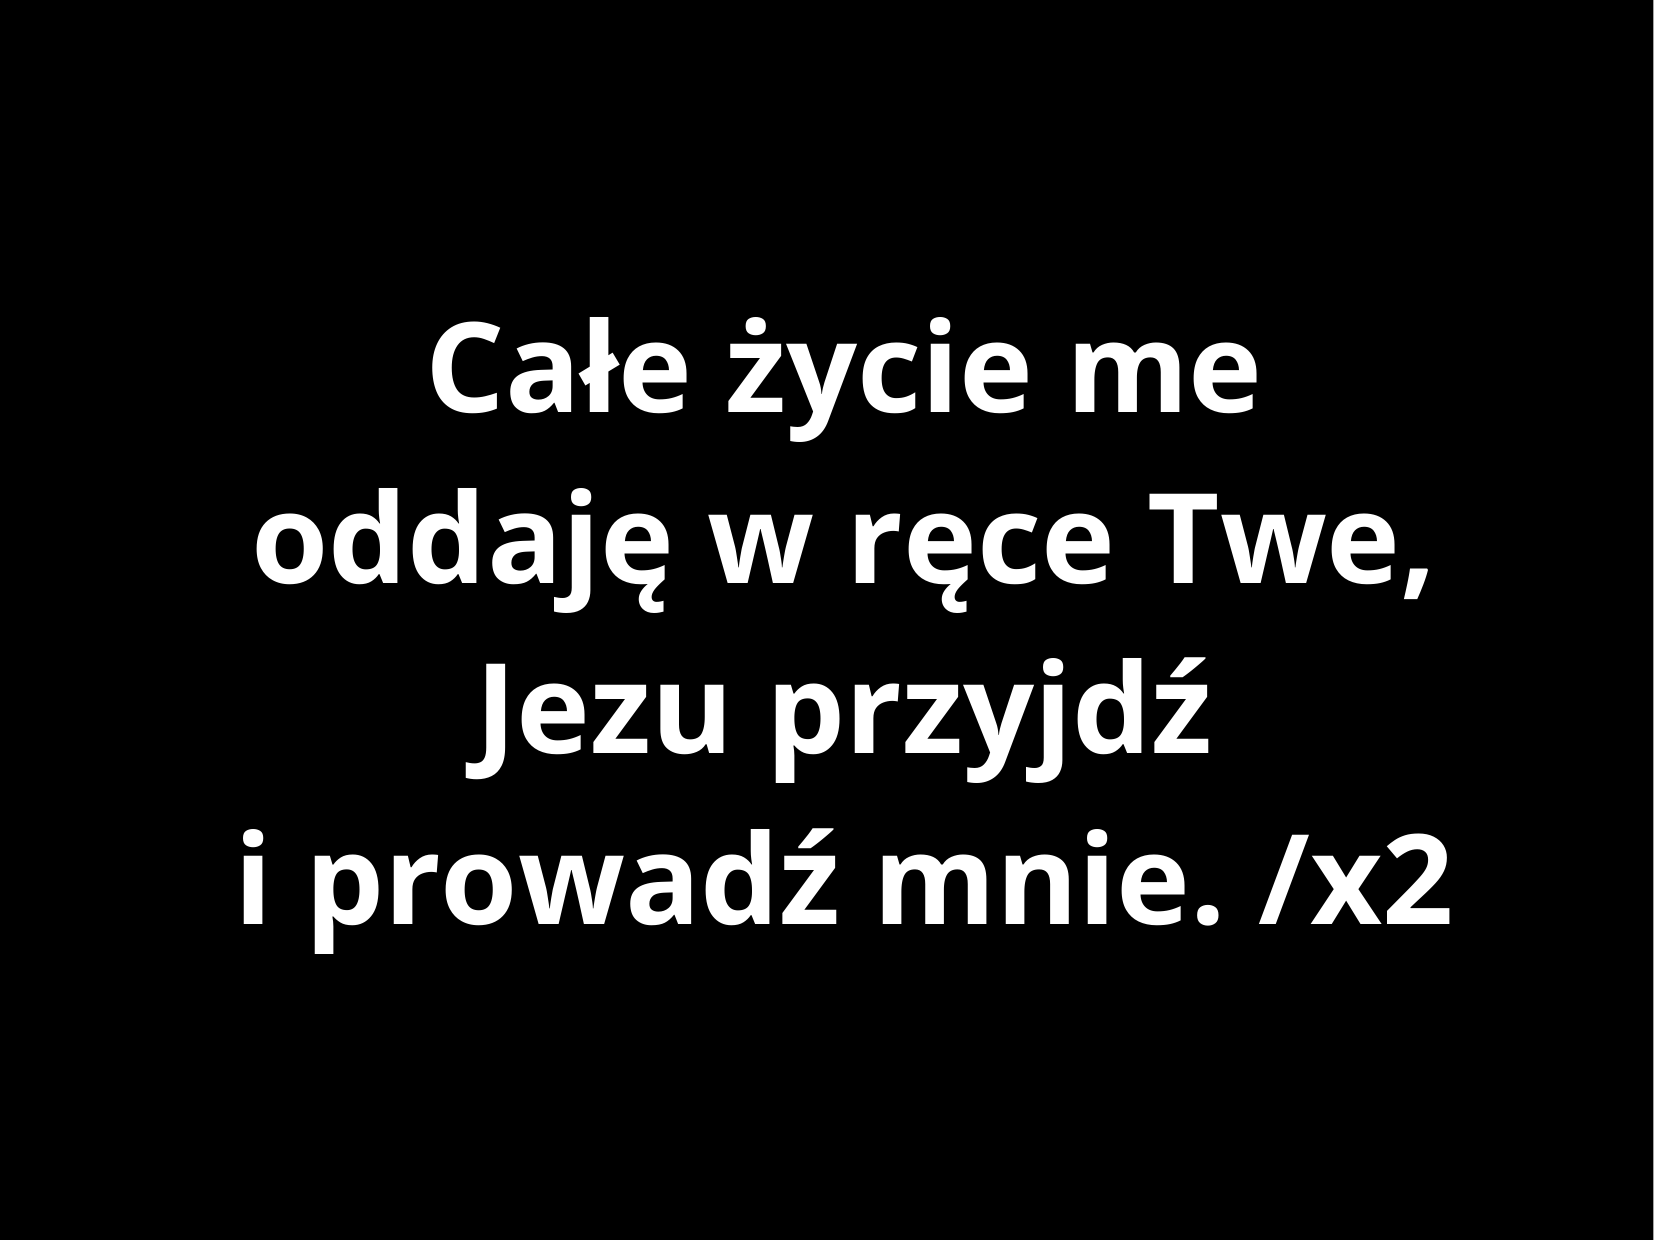

# Całe życie me
oddaję w ręce Twe,
Jezu przyjdź
i prowadź mnie. /x2